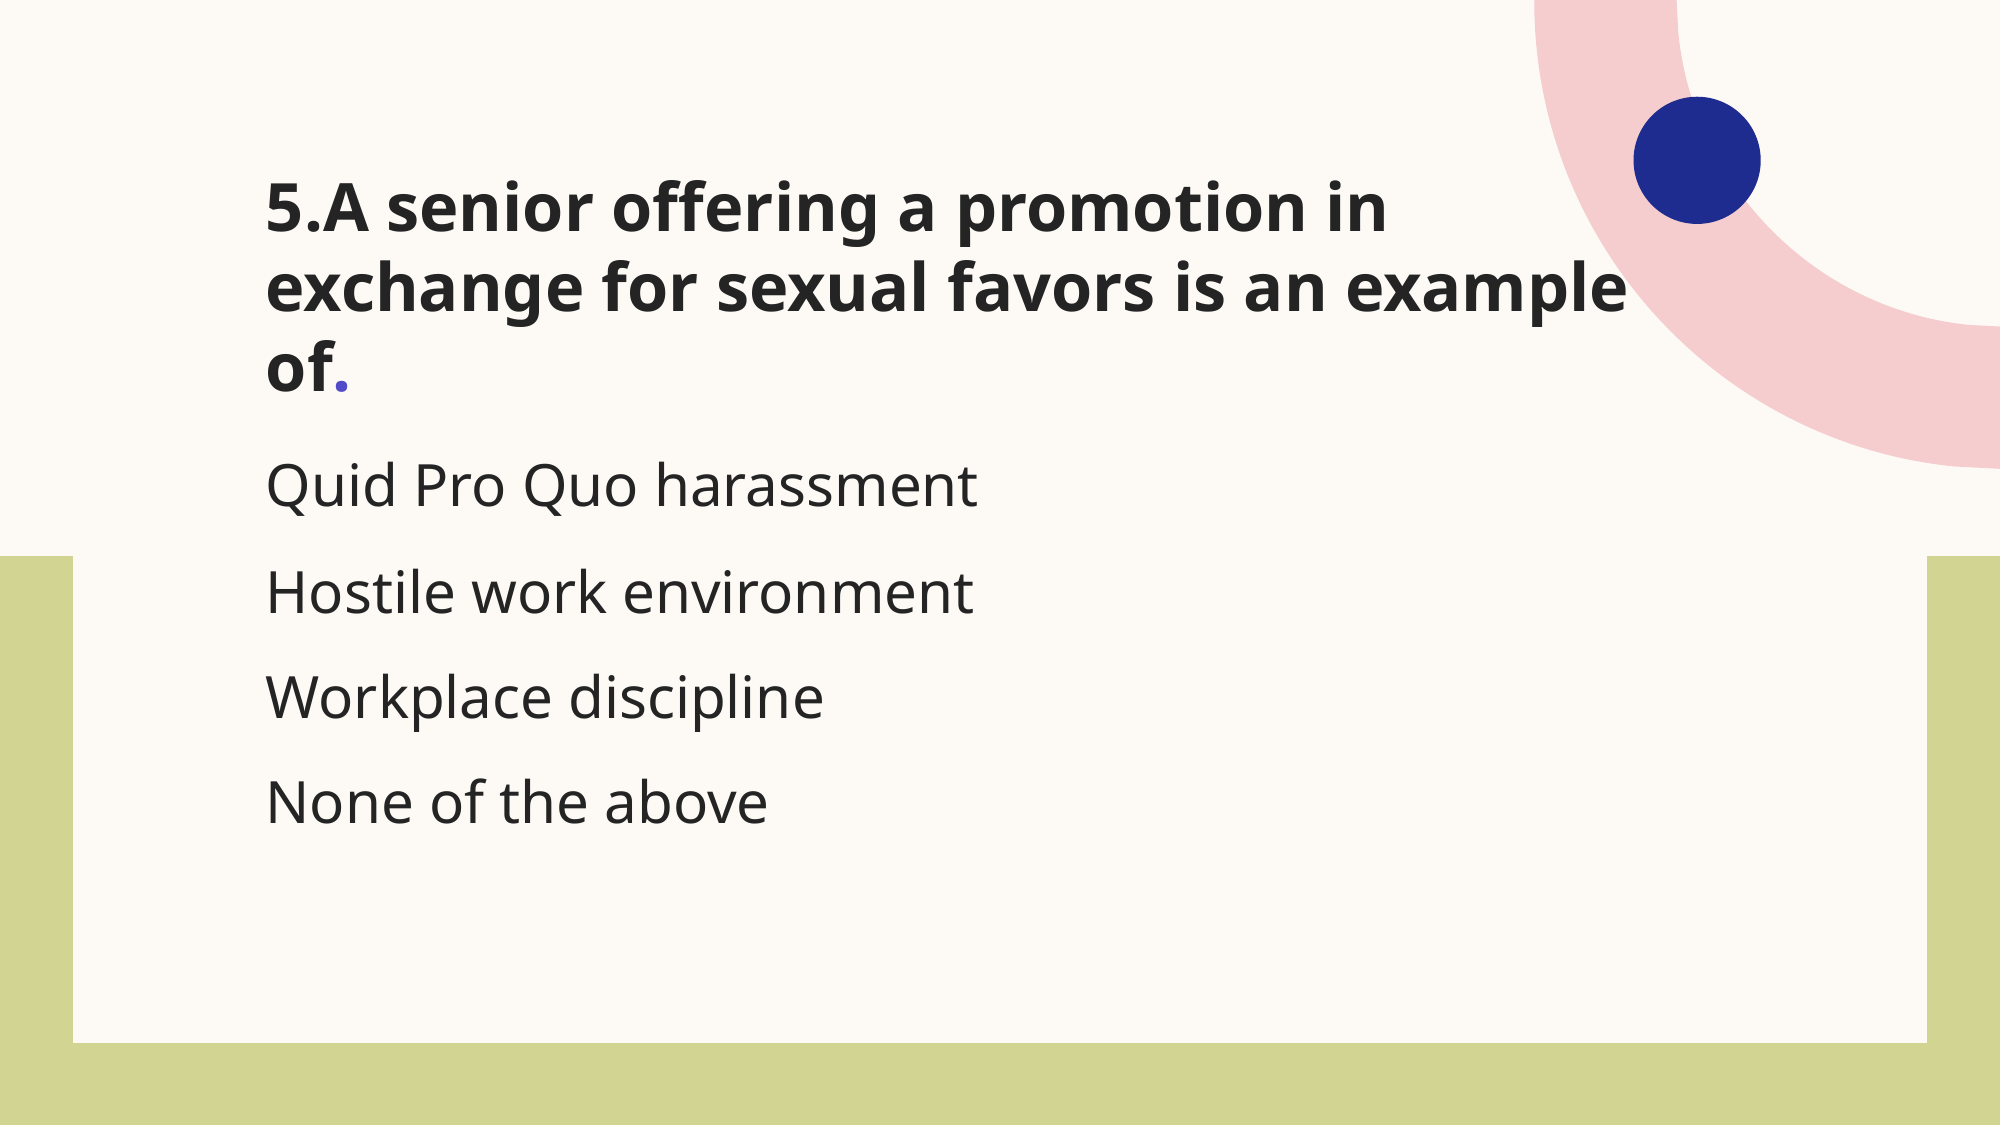

5.A senior offering a promotion in exchange for sexual favors is an example of.
Quid Pro Quo harassment
Hostile work environment
Workplace discipline
None of the above